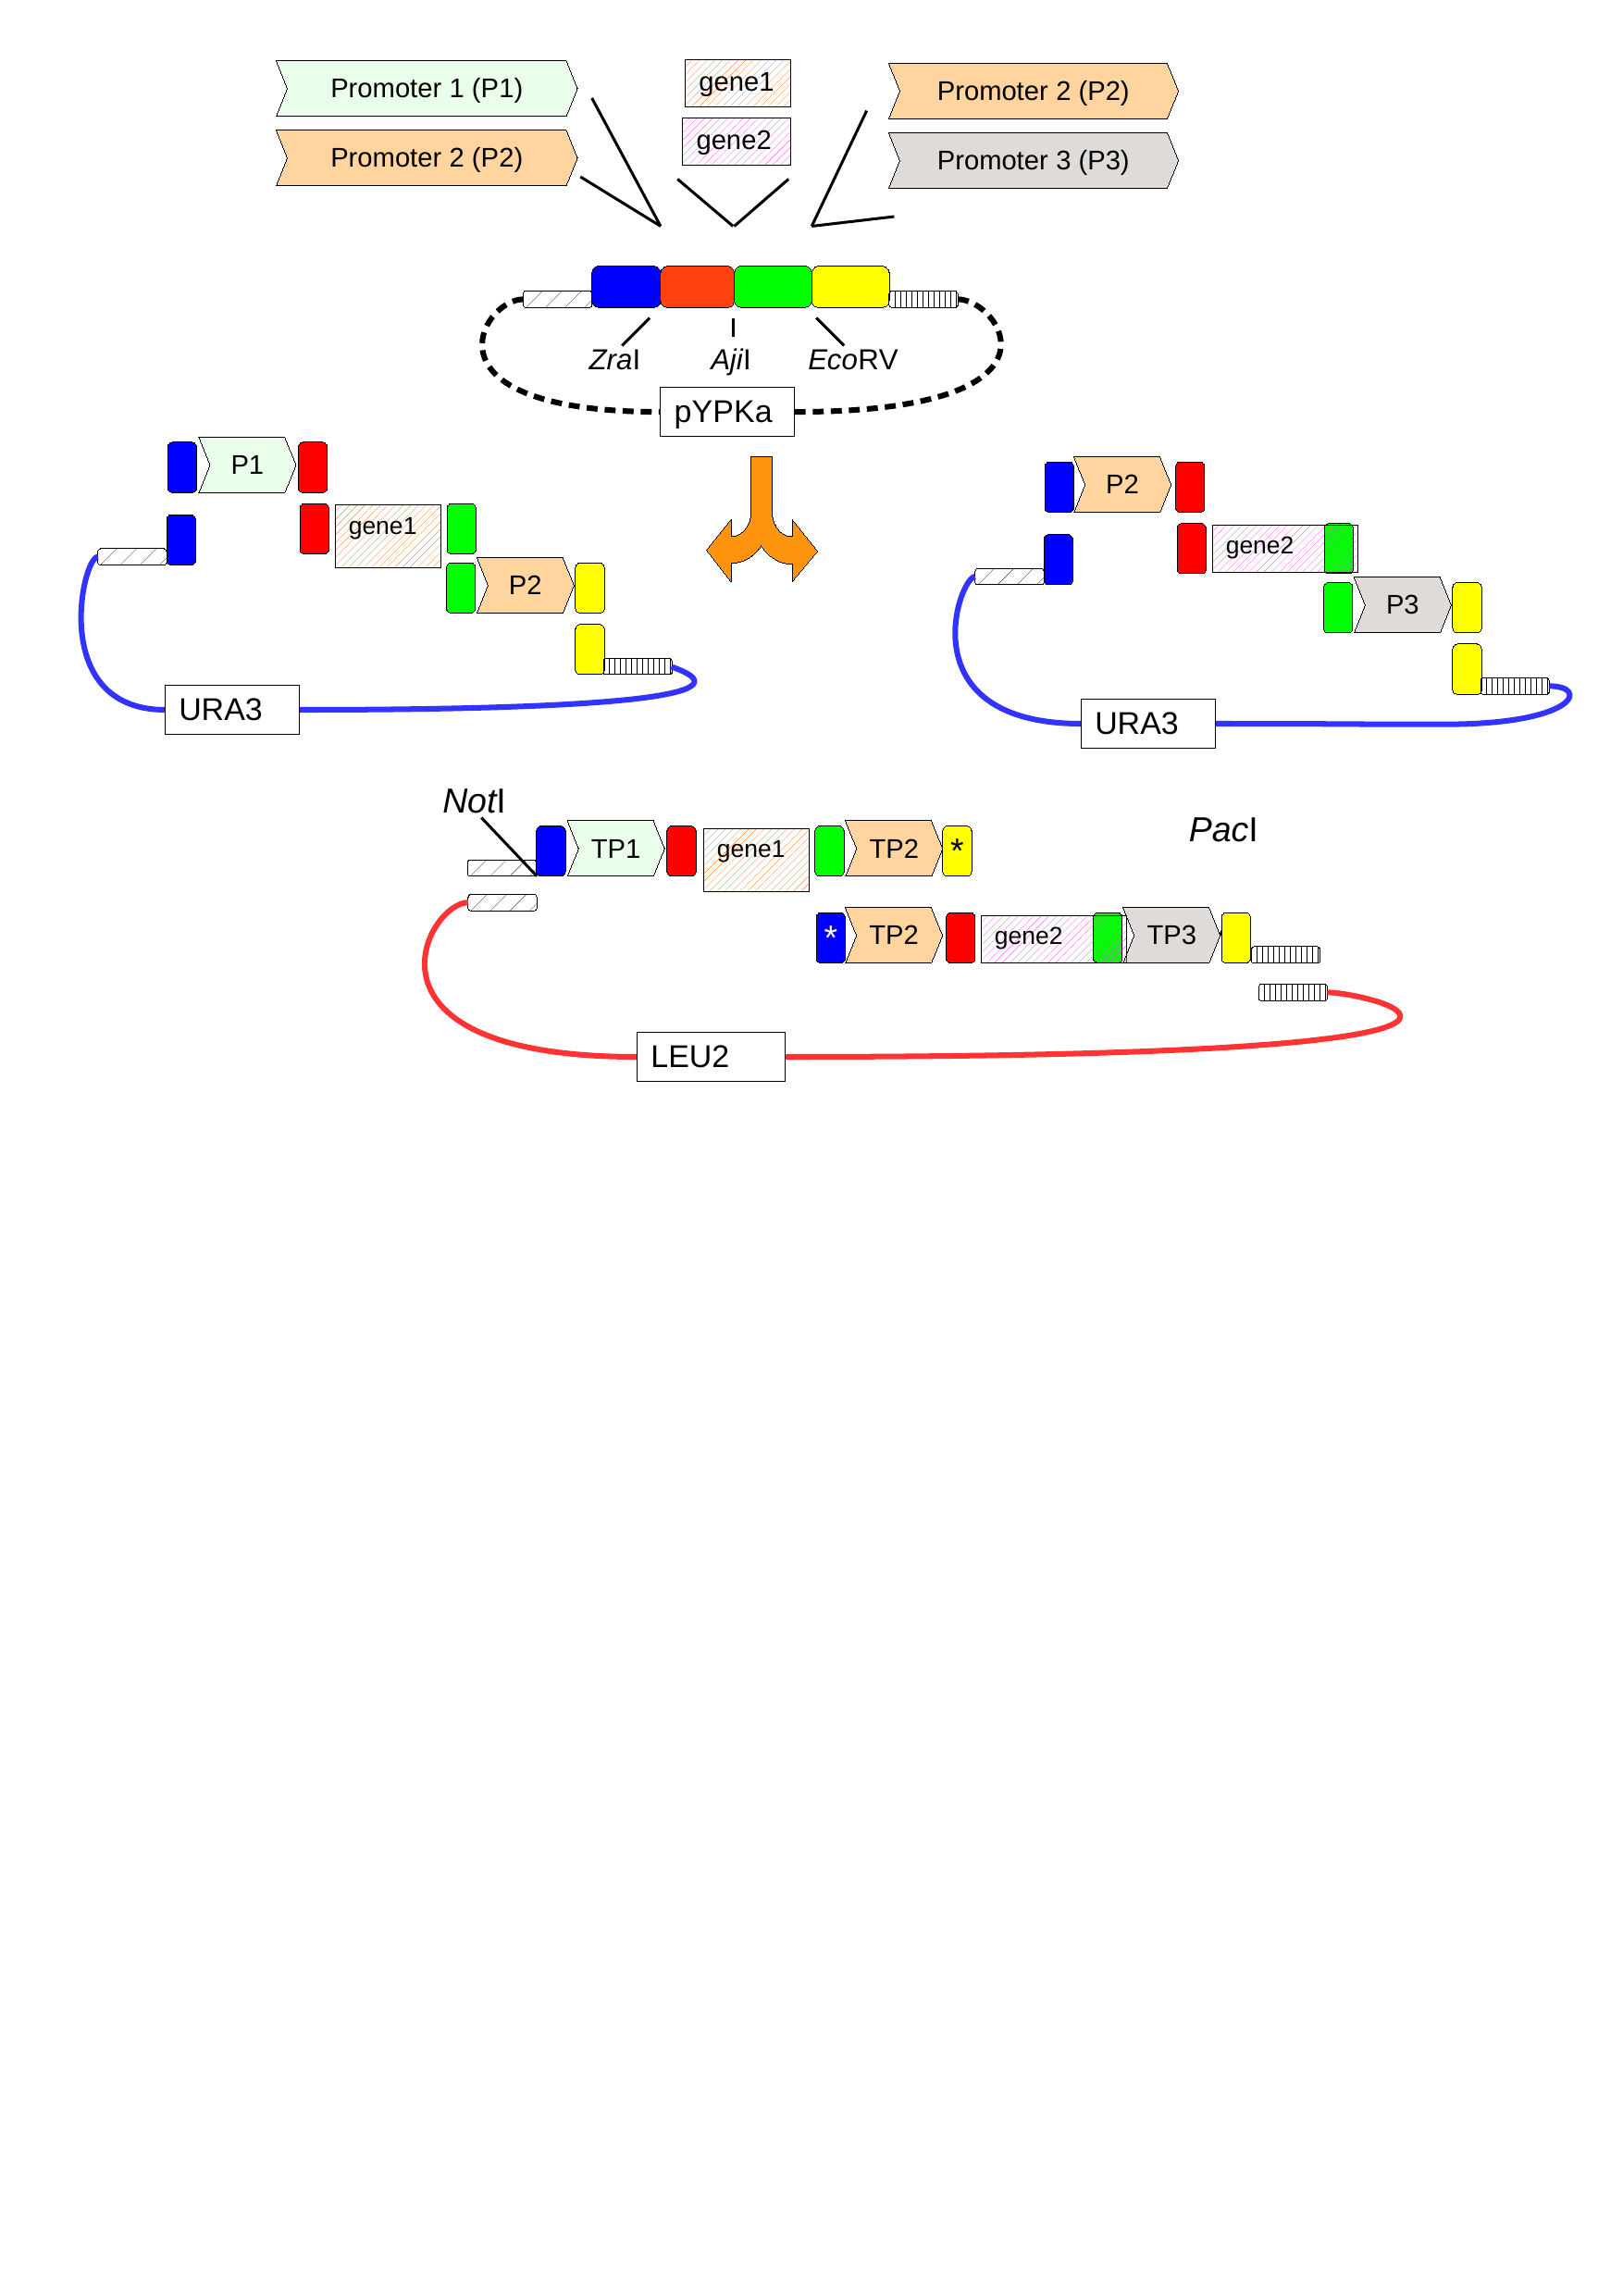

gene1
Promoter 1 (P1)
Promoter 2 (P2)
gene2
Promoter 2 (P2)
Promoter 3 (P3)
ZraI
AjiI
EcoRV
pYPKa
P1
P2
gene1
gene2
P2
P3
URA3
URA3
NotI
PacI
TP1
TP2
*
gene1
TP2
TP3
*
gene2
LEU2